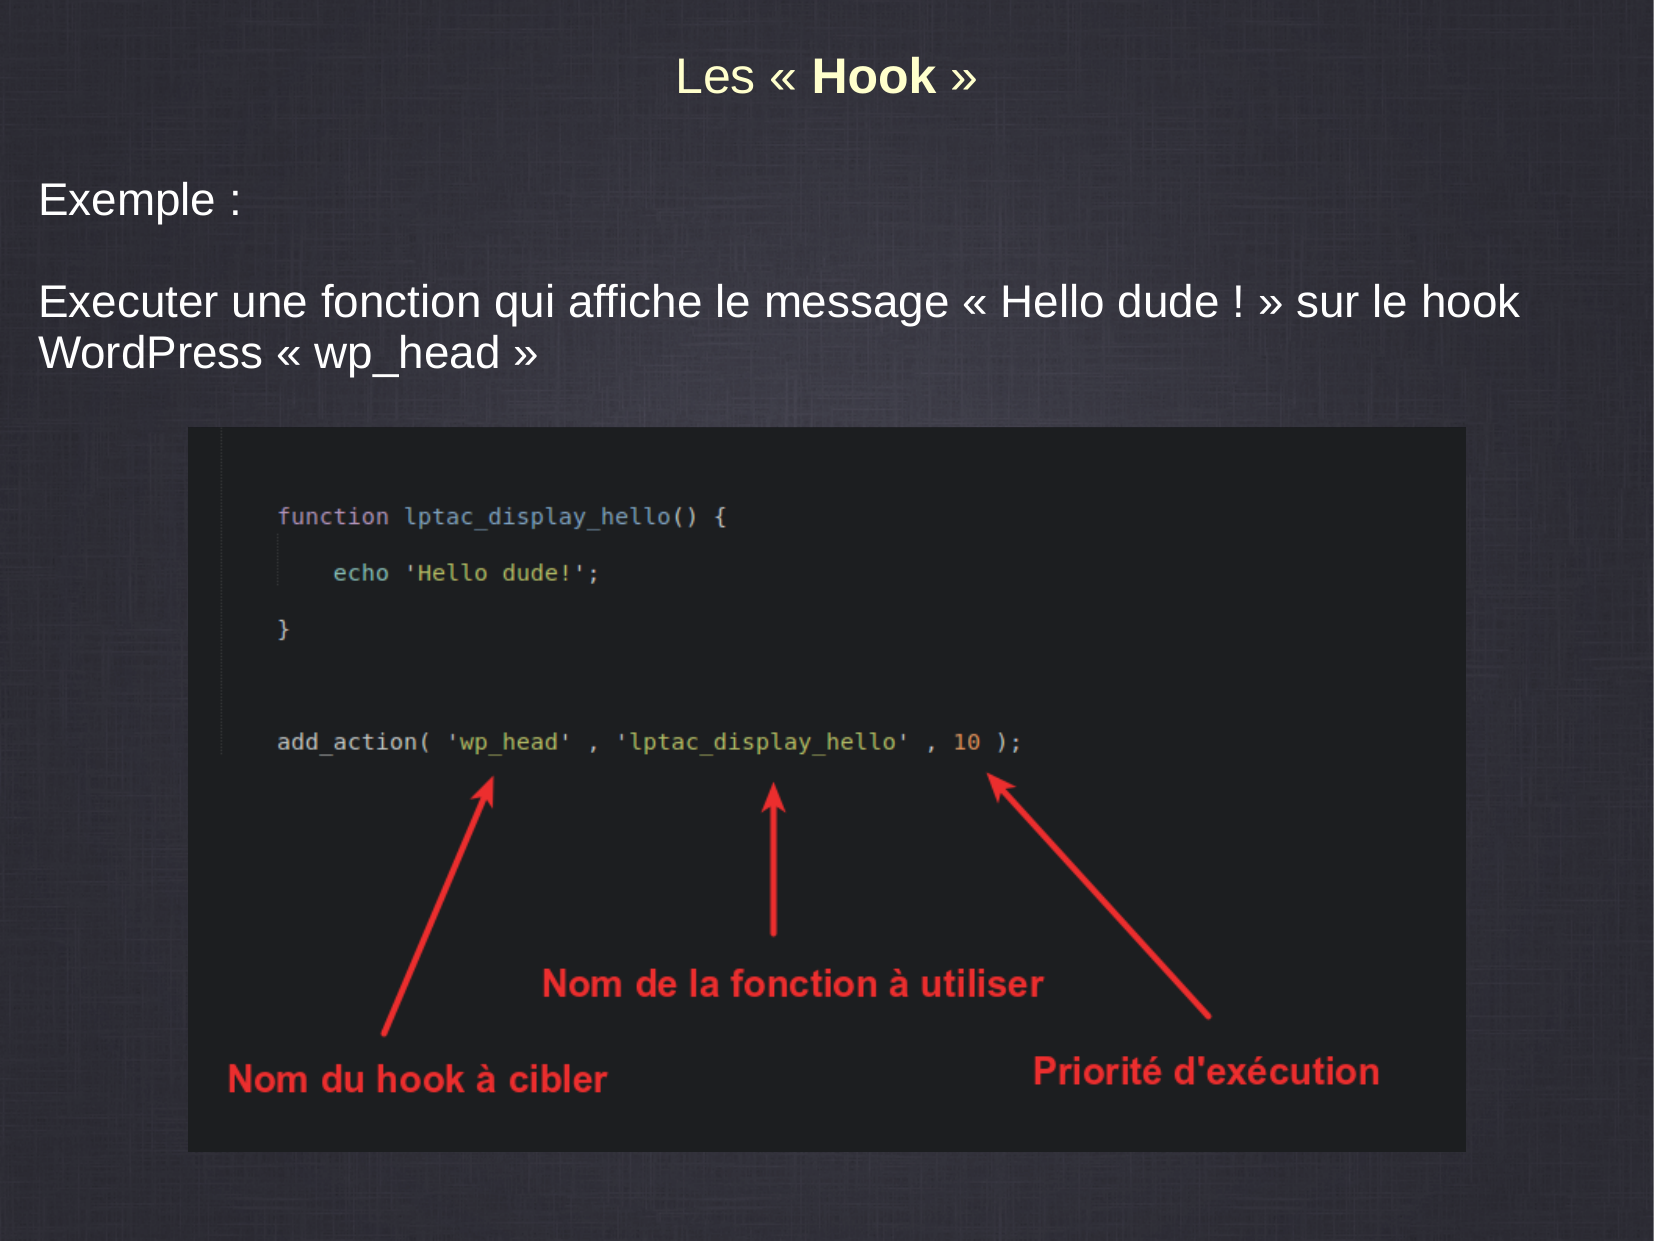

Les « Hook »
Exemple :
Executer une fonction qui affiche le message « Hello dude ! » sur le hook WordPress « wp_head »